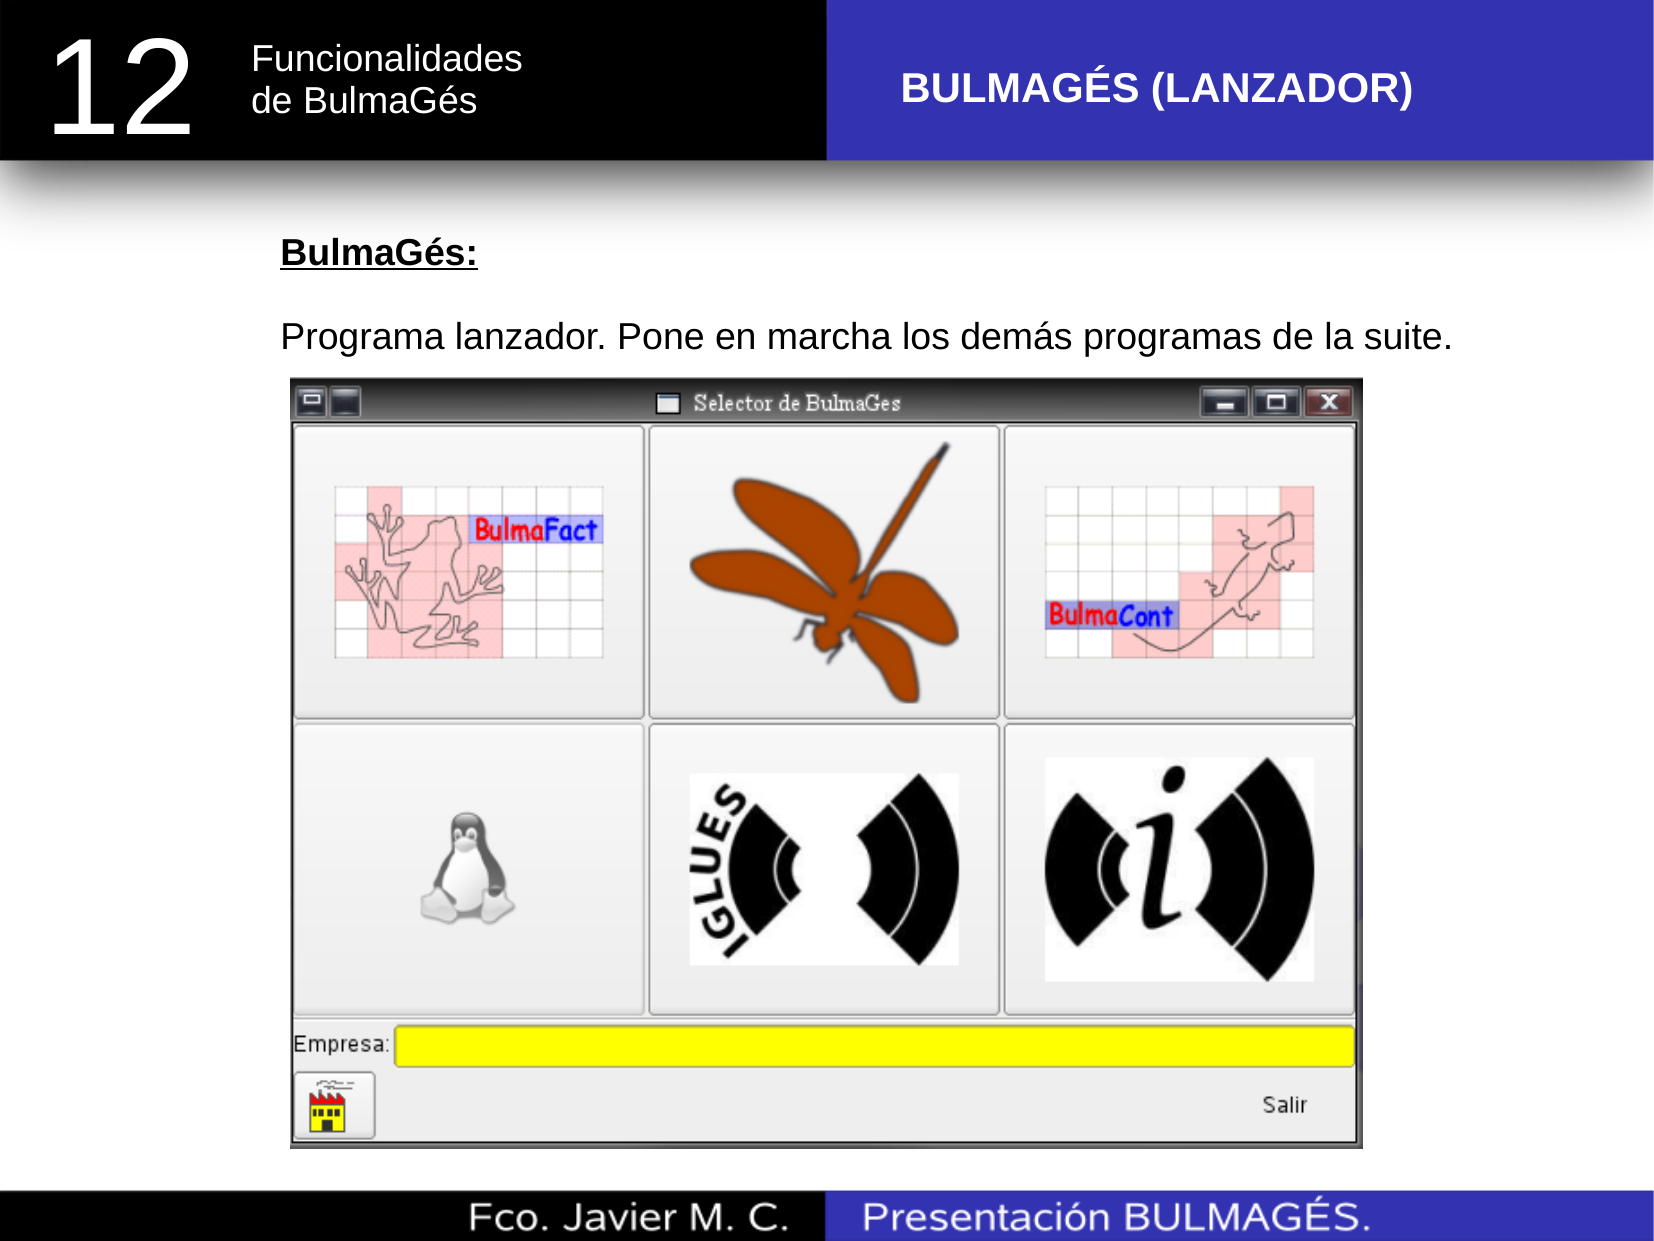

Funcionalidades
de BulmaGés
BULMAGÉS (LANZADOR)
BulmaGés:
Programa lanzador. Pone en marcha los demás programas de la suite.